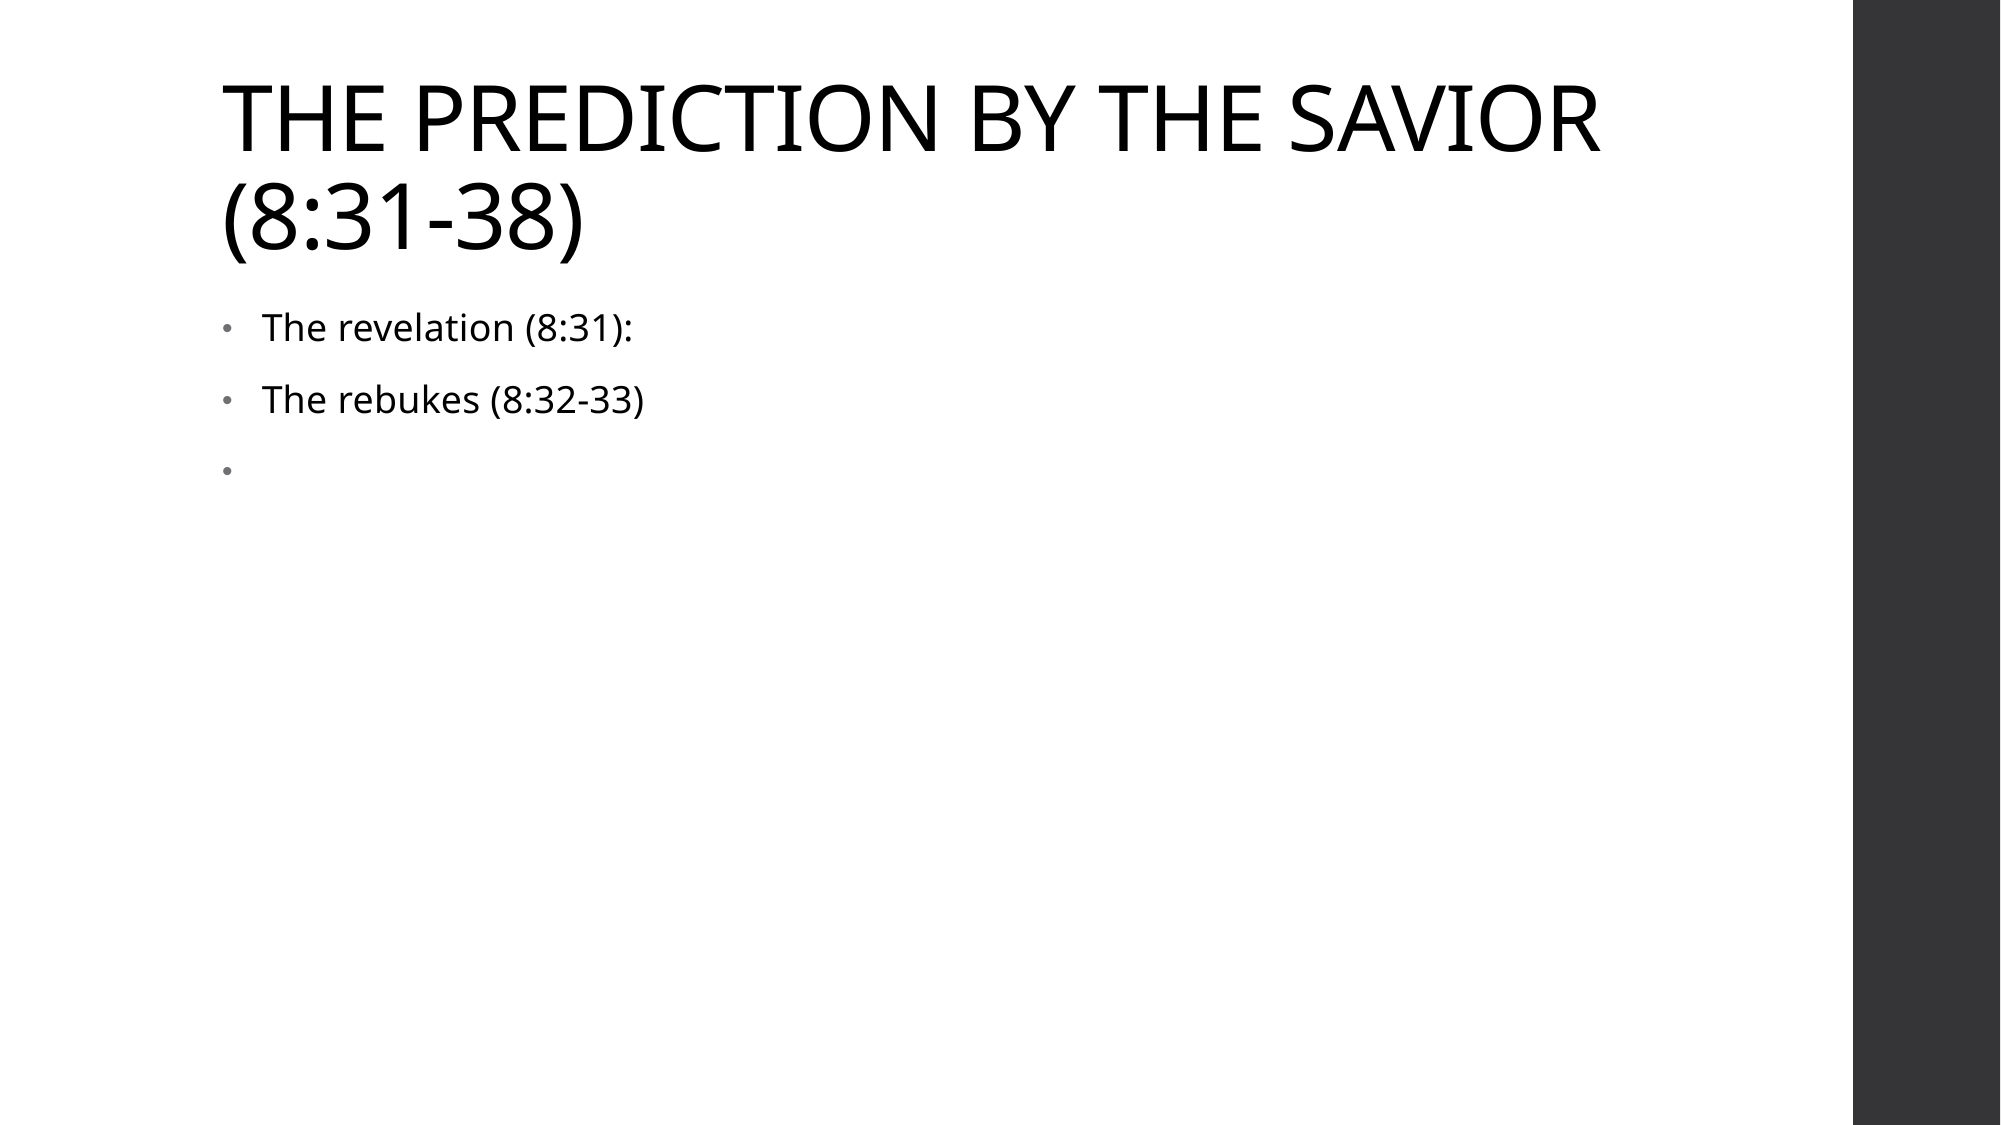

# THE PREDICTION BY THE SAVIOR (8:31-38)
 The revelation (8:31):
 The rebukes (8:32-33)